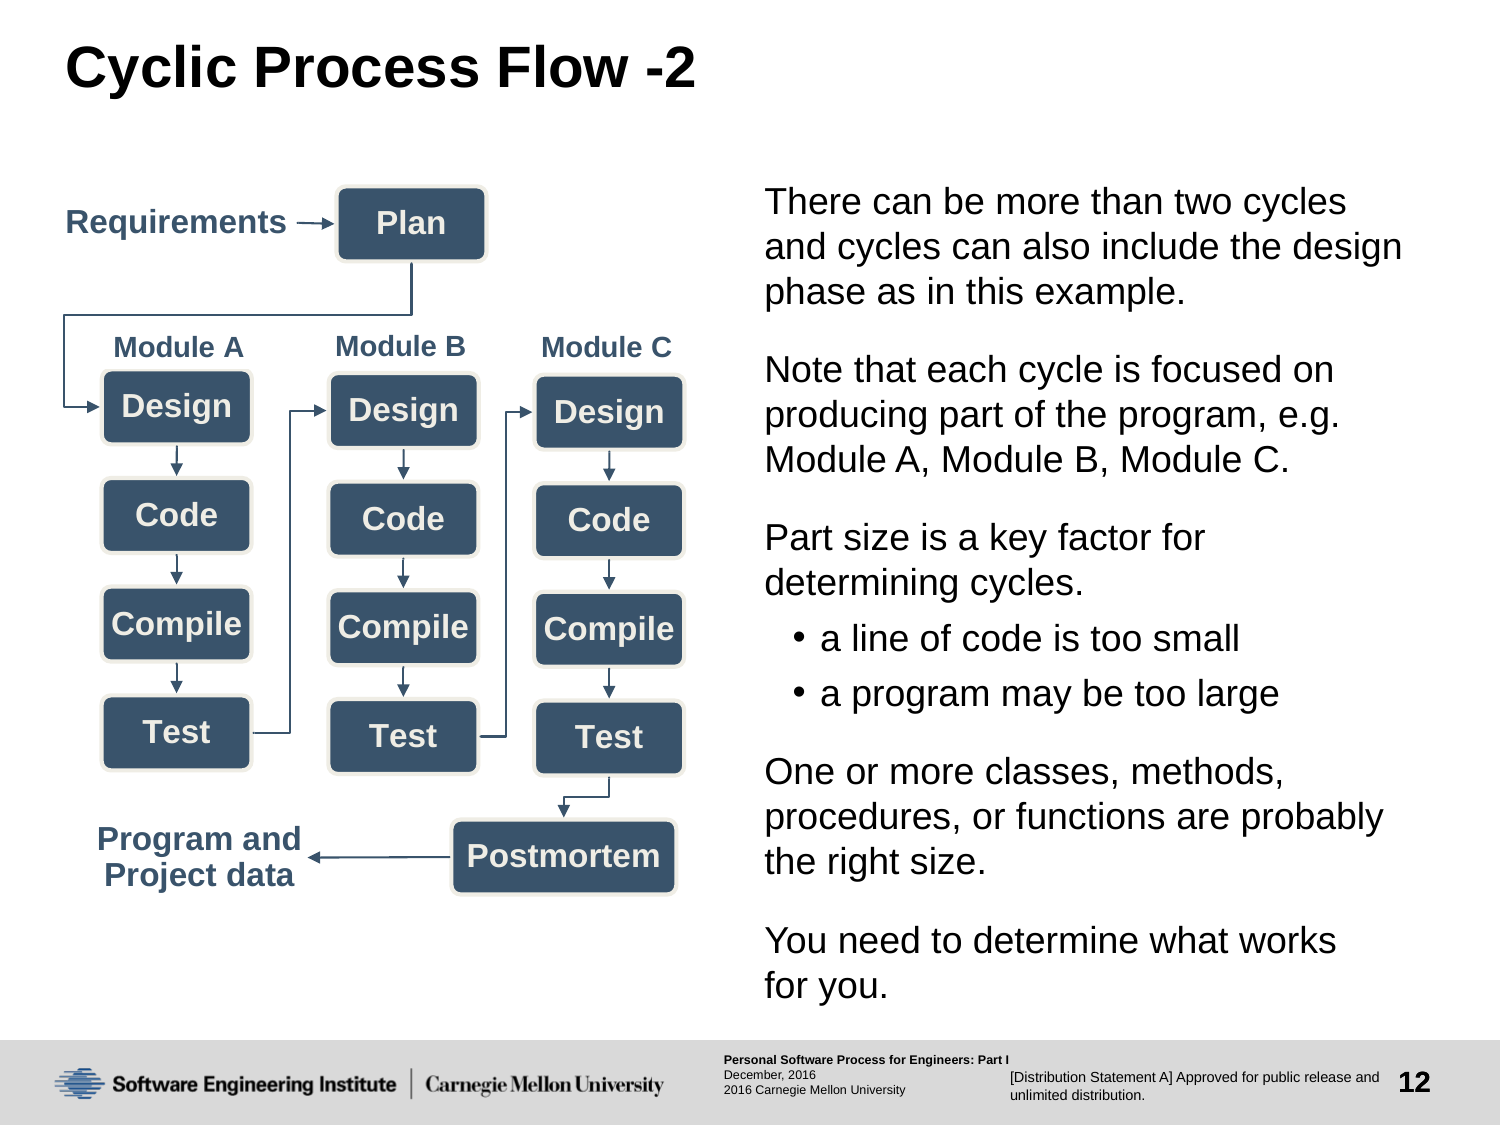

# Cyclic Process Flow -2
There can be more than two cycles
and cycles can also include the design phase as in this example.
Note that each cycle is focused on producing part of the program, e.g. Module A, Module B, Module C.
Part size is a key factor for
determining cycles.
a line of code is too small
a program may be too large
One or more classes, methods, procedures, or functions are probably the right size.
You need to determine what works
for you.